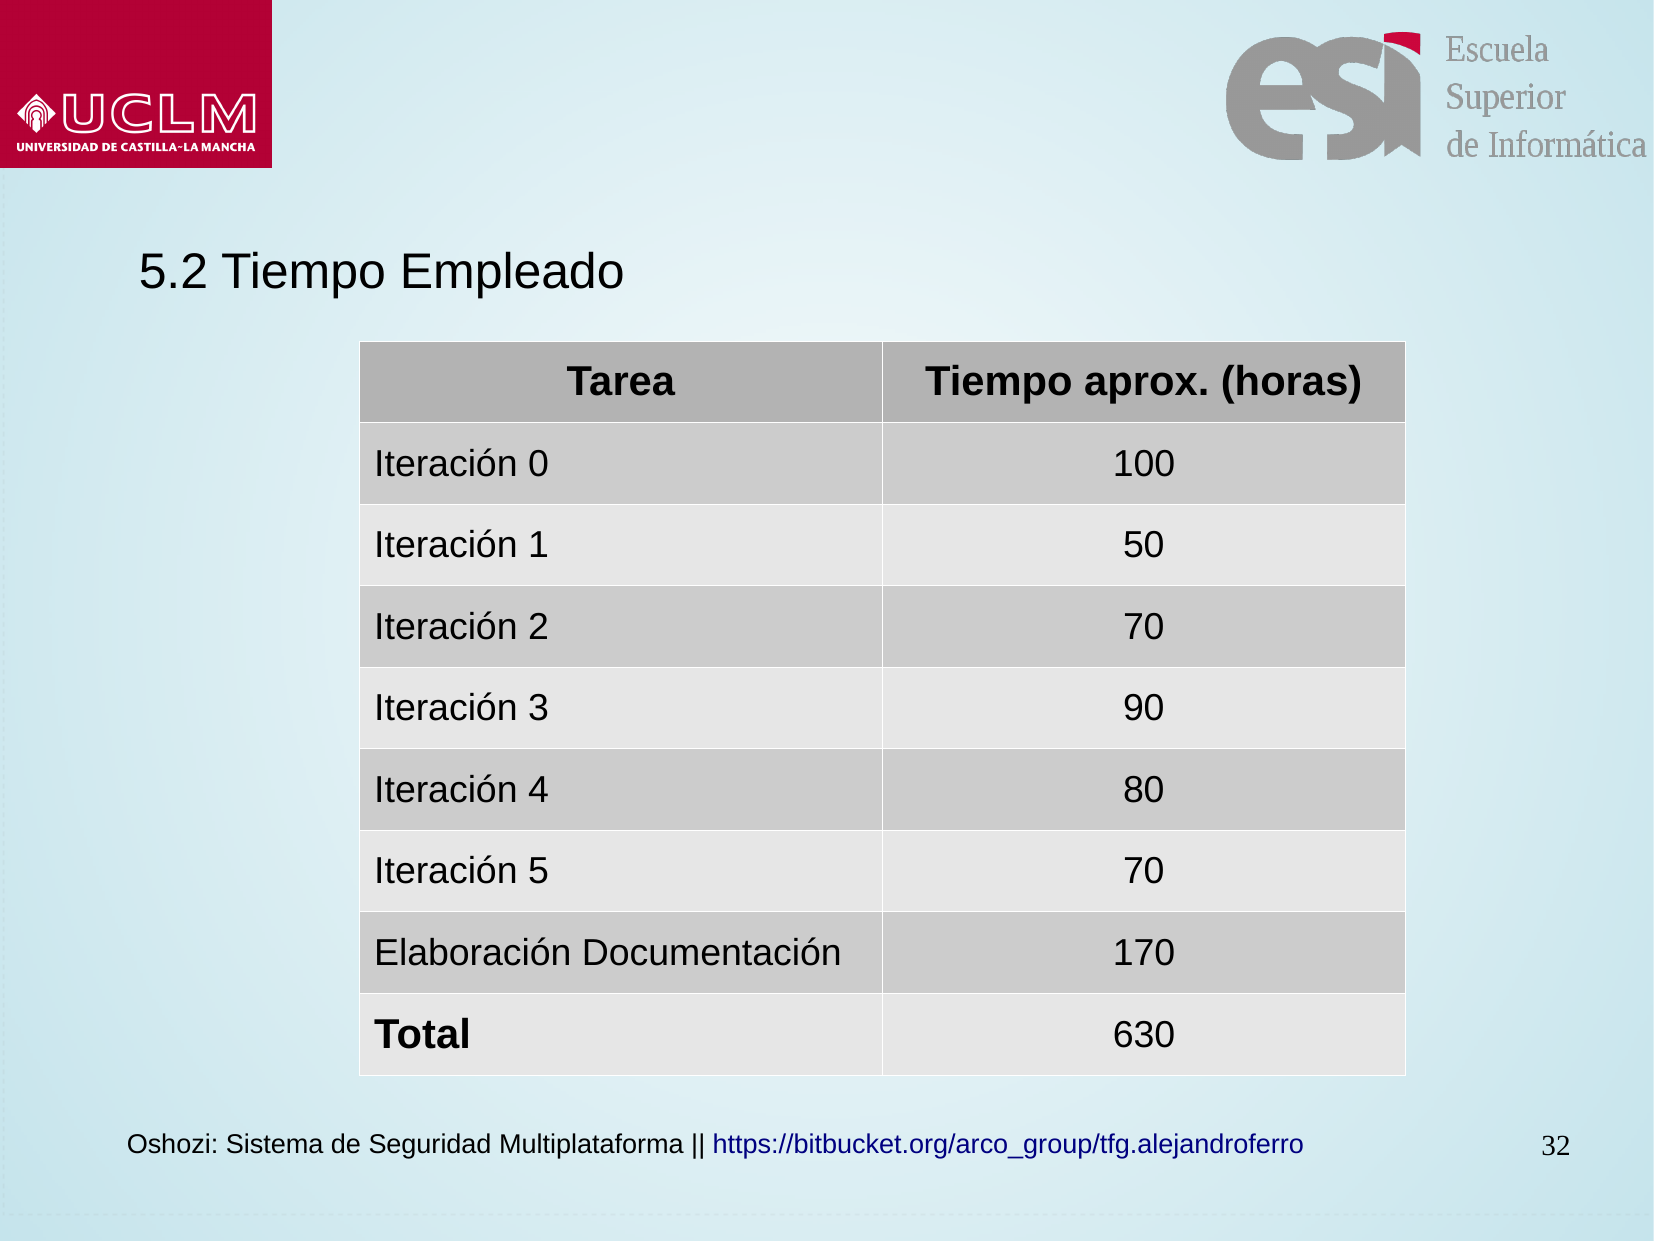

5.2 Tiempo Empleado
| Tarea | Tiempo aprox. (horas) |
| --- | --- |
| Iteración 0 | 100 |
| Iteración 1 | 50 |
| Iteración 2 | 70 |
| Iteración 3 | 90 |
| Iteración 4 | 80 |
| Iteración 5 | 70 |
| Elaboración Documentación | 170 |
| Total | 630 |
Oshozi: Sistema de Seguridad Multiplataforma || https://bitbucket.org/arco_group/tfg.alejandroferro
32